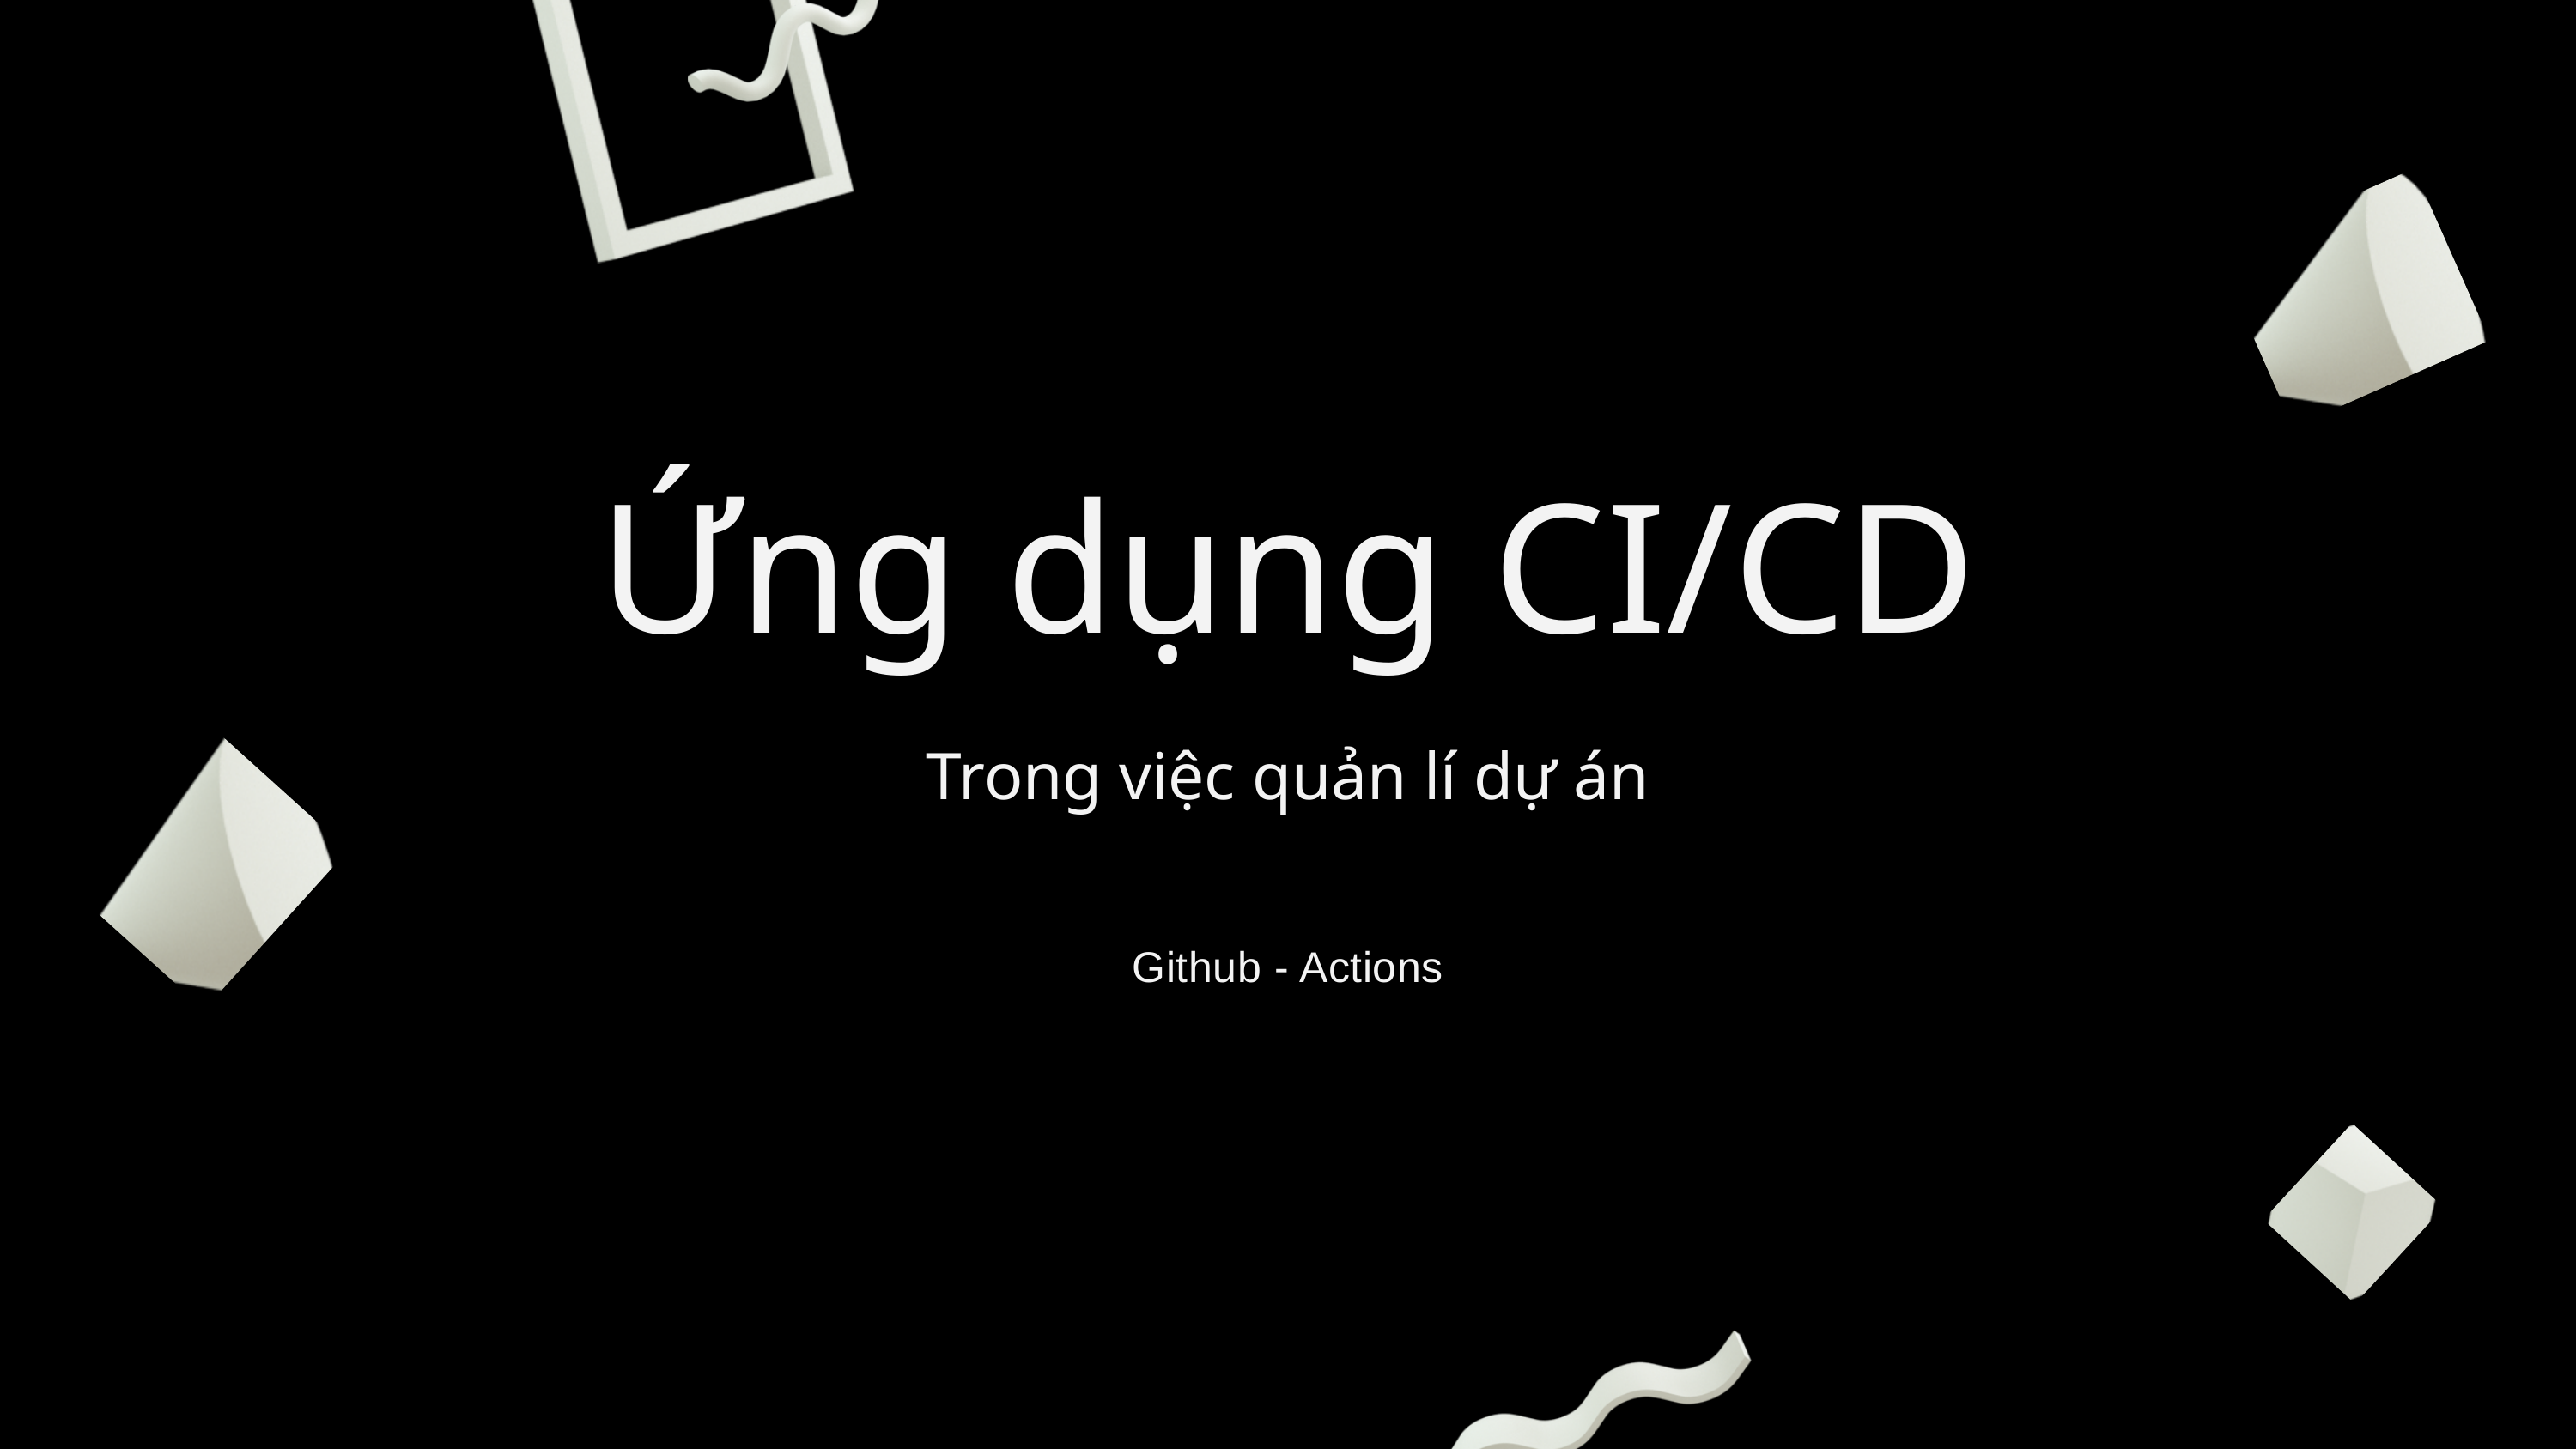

Ứng dụng CI/CD
Trong việc quản lí dự án
Github - Actions